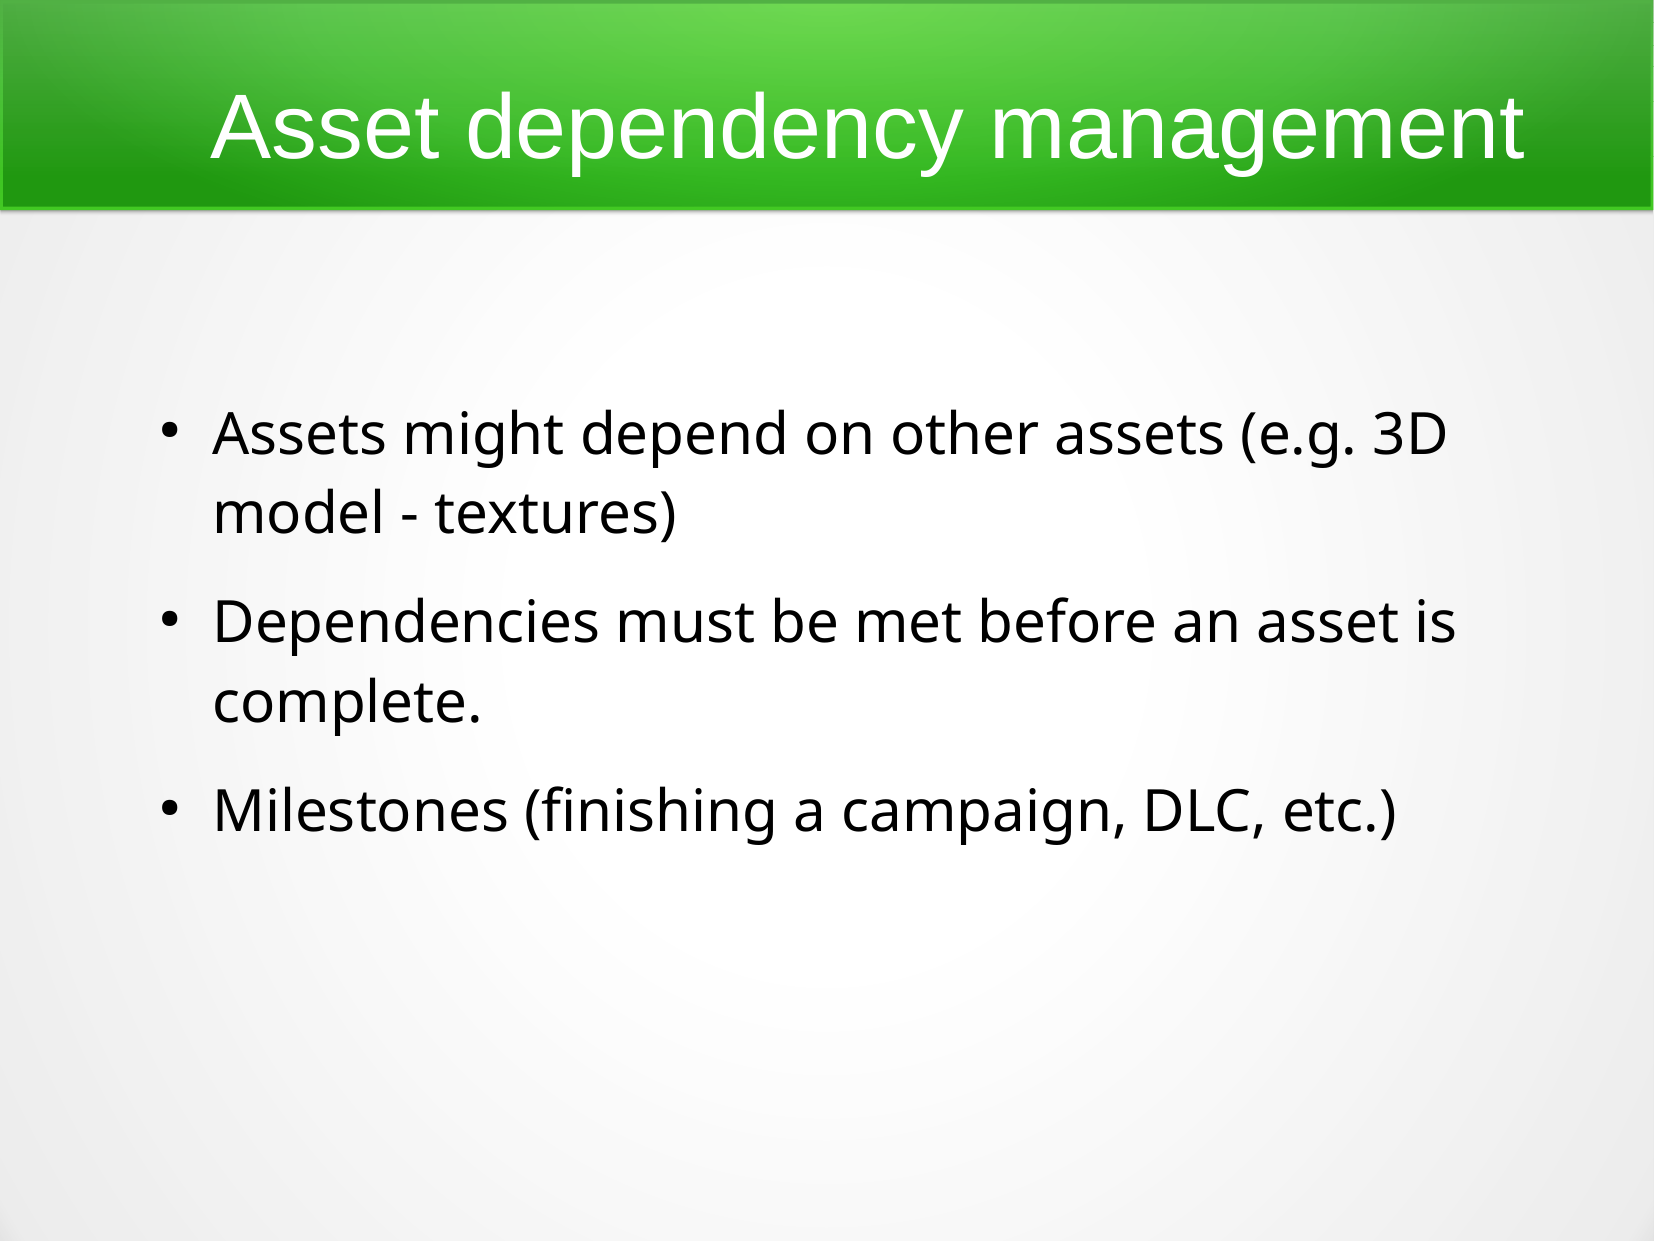

# Asset dependency management
Assets might depend on other assets (e.g. 3D model - textures)
Dependencies must be met before an asset is complete.
Milestones (finishing a campaign, DLC, etc.)